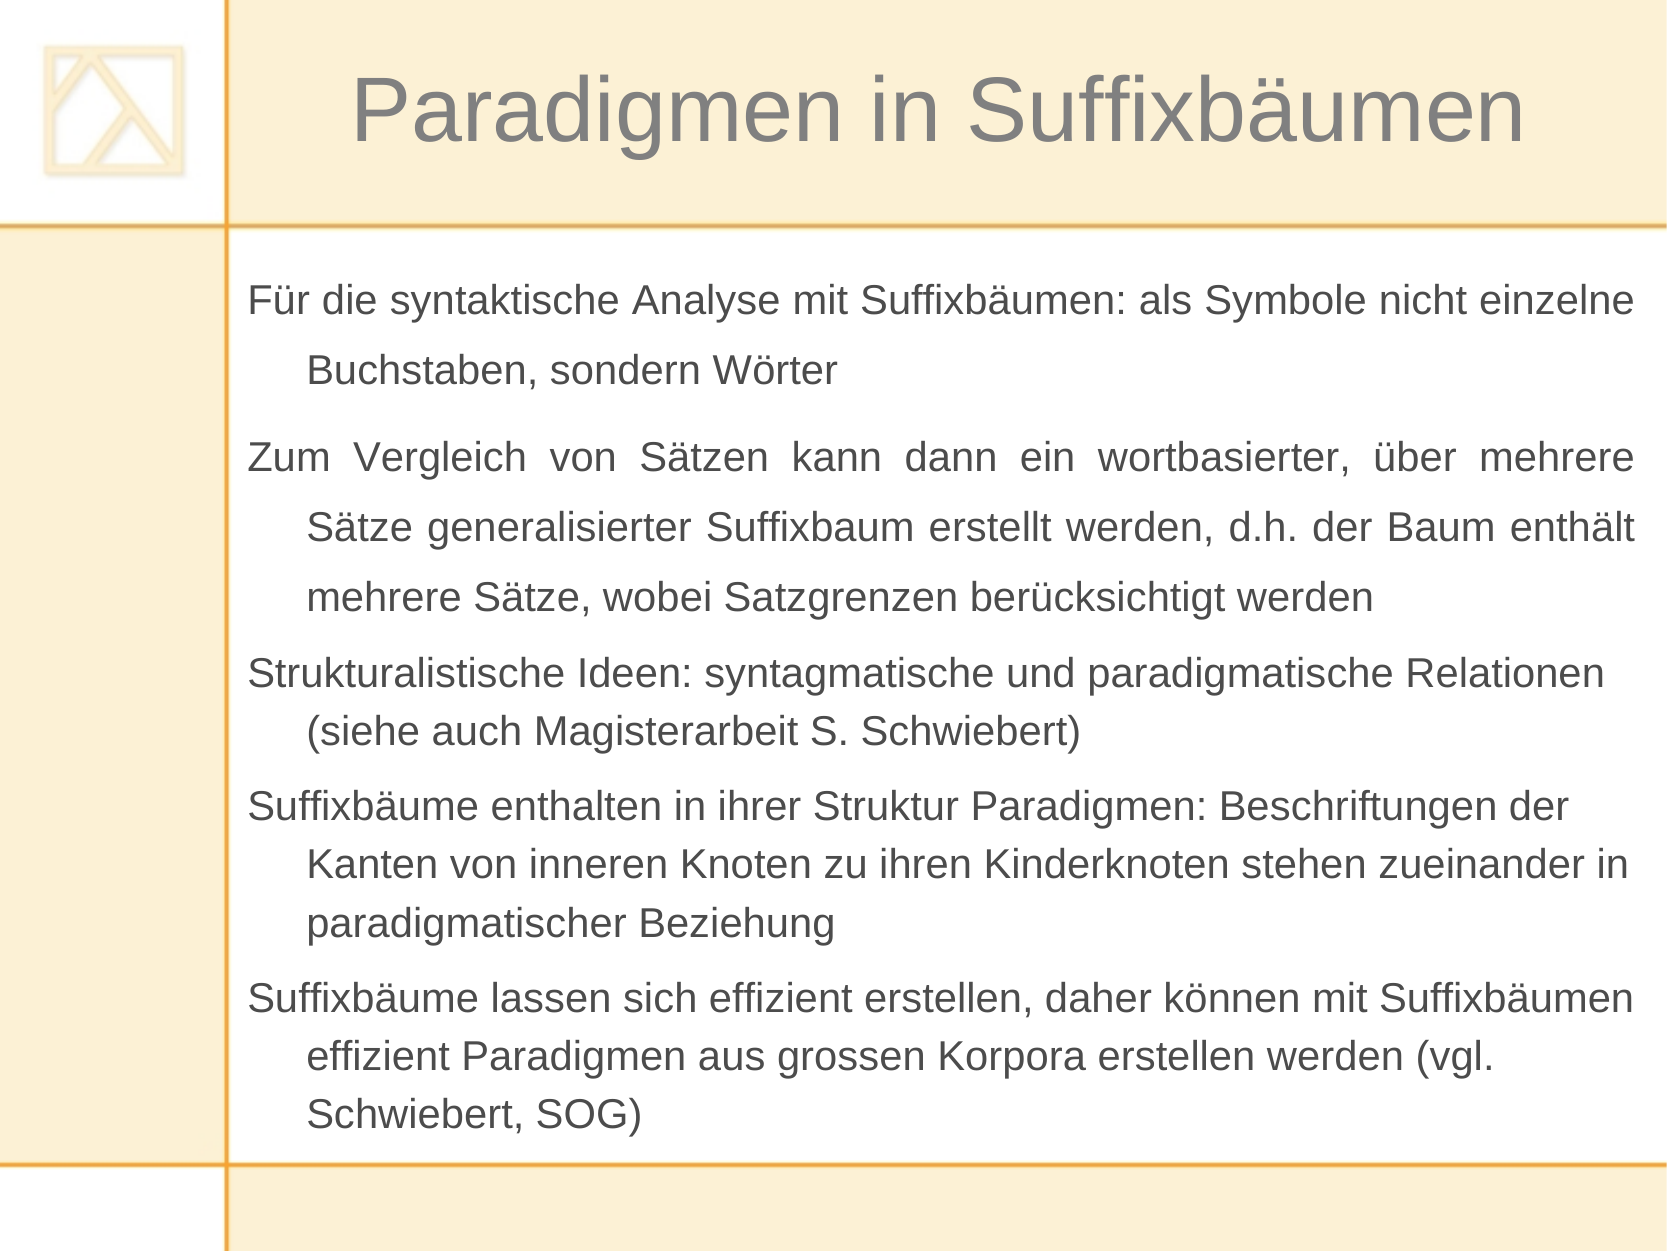

# Paradigmen in Suffixbäumen
Für die syntaktische Analyse mit Suffixbäumen: als Symbole nicht einzelne Buchstaben, sondern Wörter
Zum Vergleich von Sätzen kann dann ein wortbasierter, über mehrere Sätze generalisierter Suffixbaum erstellt werden, d.h. der Baum enthält mehrere Sätze, wobei Satzgrenzen berücksichtigt werden
Strukturalistische Ideen: syntagmatische und paradigmatische Relationen (siehe auch Magisterarbeit S. Schwiebert)
Suffixbäume enthalten in ihrer Struktur Paradigmen: Beschriftungen der Kanten von inneren Knoten zu ihren Kinderknoten stehen zueinander in paradigmatischer Beziehung
Suffixbäume lassen sich effizient erstellen, daher können mit Suffixbäumen effizient Paradigmen aus grossen Korpora erstellen werden (vgl. Schwiebert, SOG)